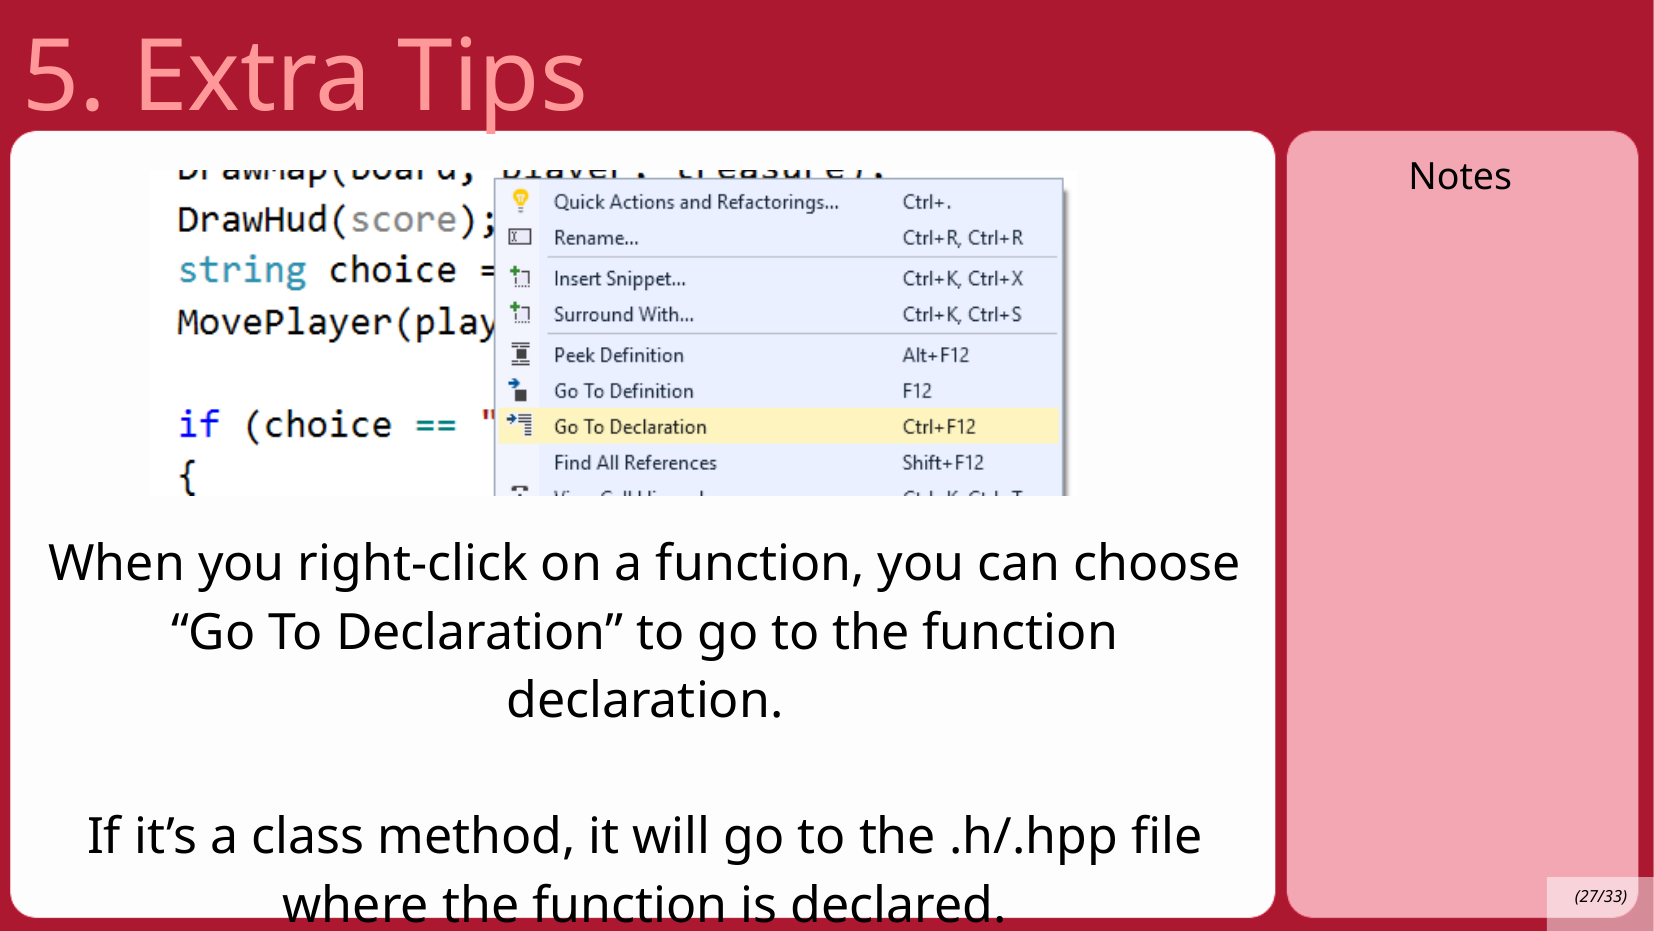

# 5. Extra Tips
Notes
When you right-click on a function, you can choose “Go To Declaration” to go to the function declaration.
If it’s a class method, it will go to the .h/.hpp file where the function is declared.